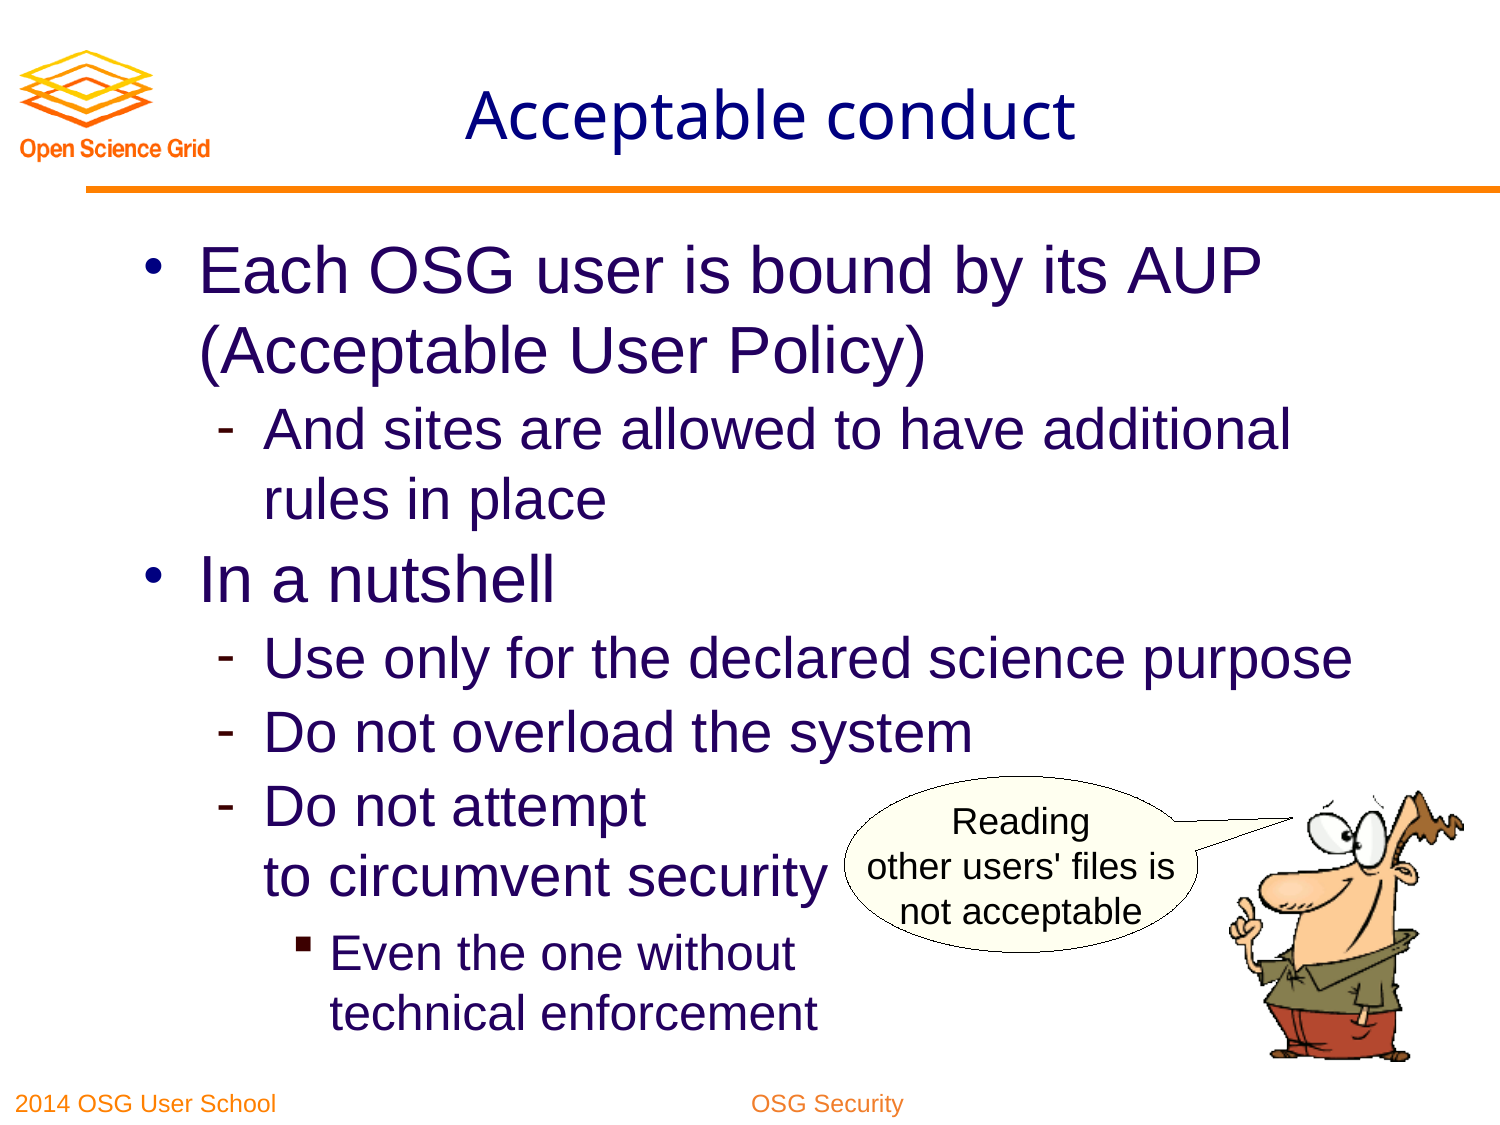

# Acceptable conduct
Each OSG user is bound by its AUP
(Acceptable User Policy)
And sites are allowed to have additional rules in place
In a nutshell
Use only for the declared science purpose
Do not overload the system
Do not attempt
to circumvent security
Even the one without
technical enforcement
Reading
other users' files is
not acceptable